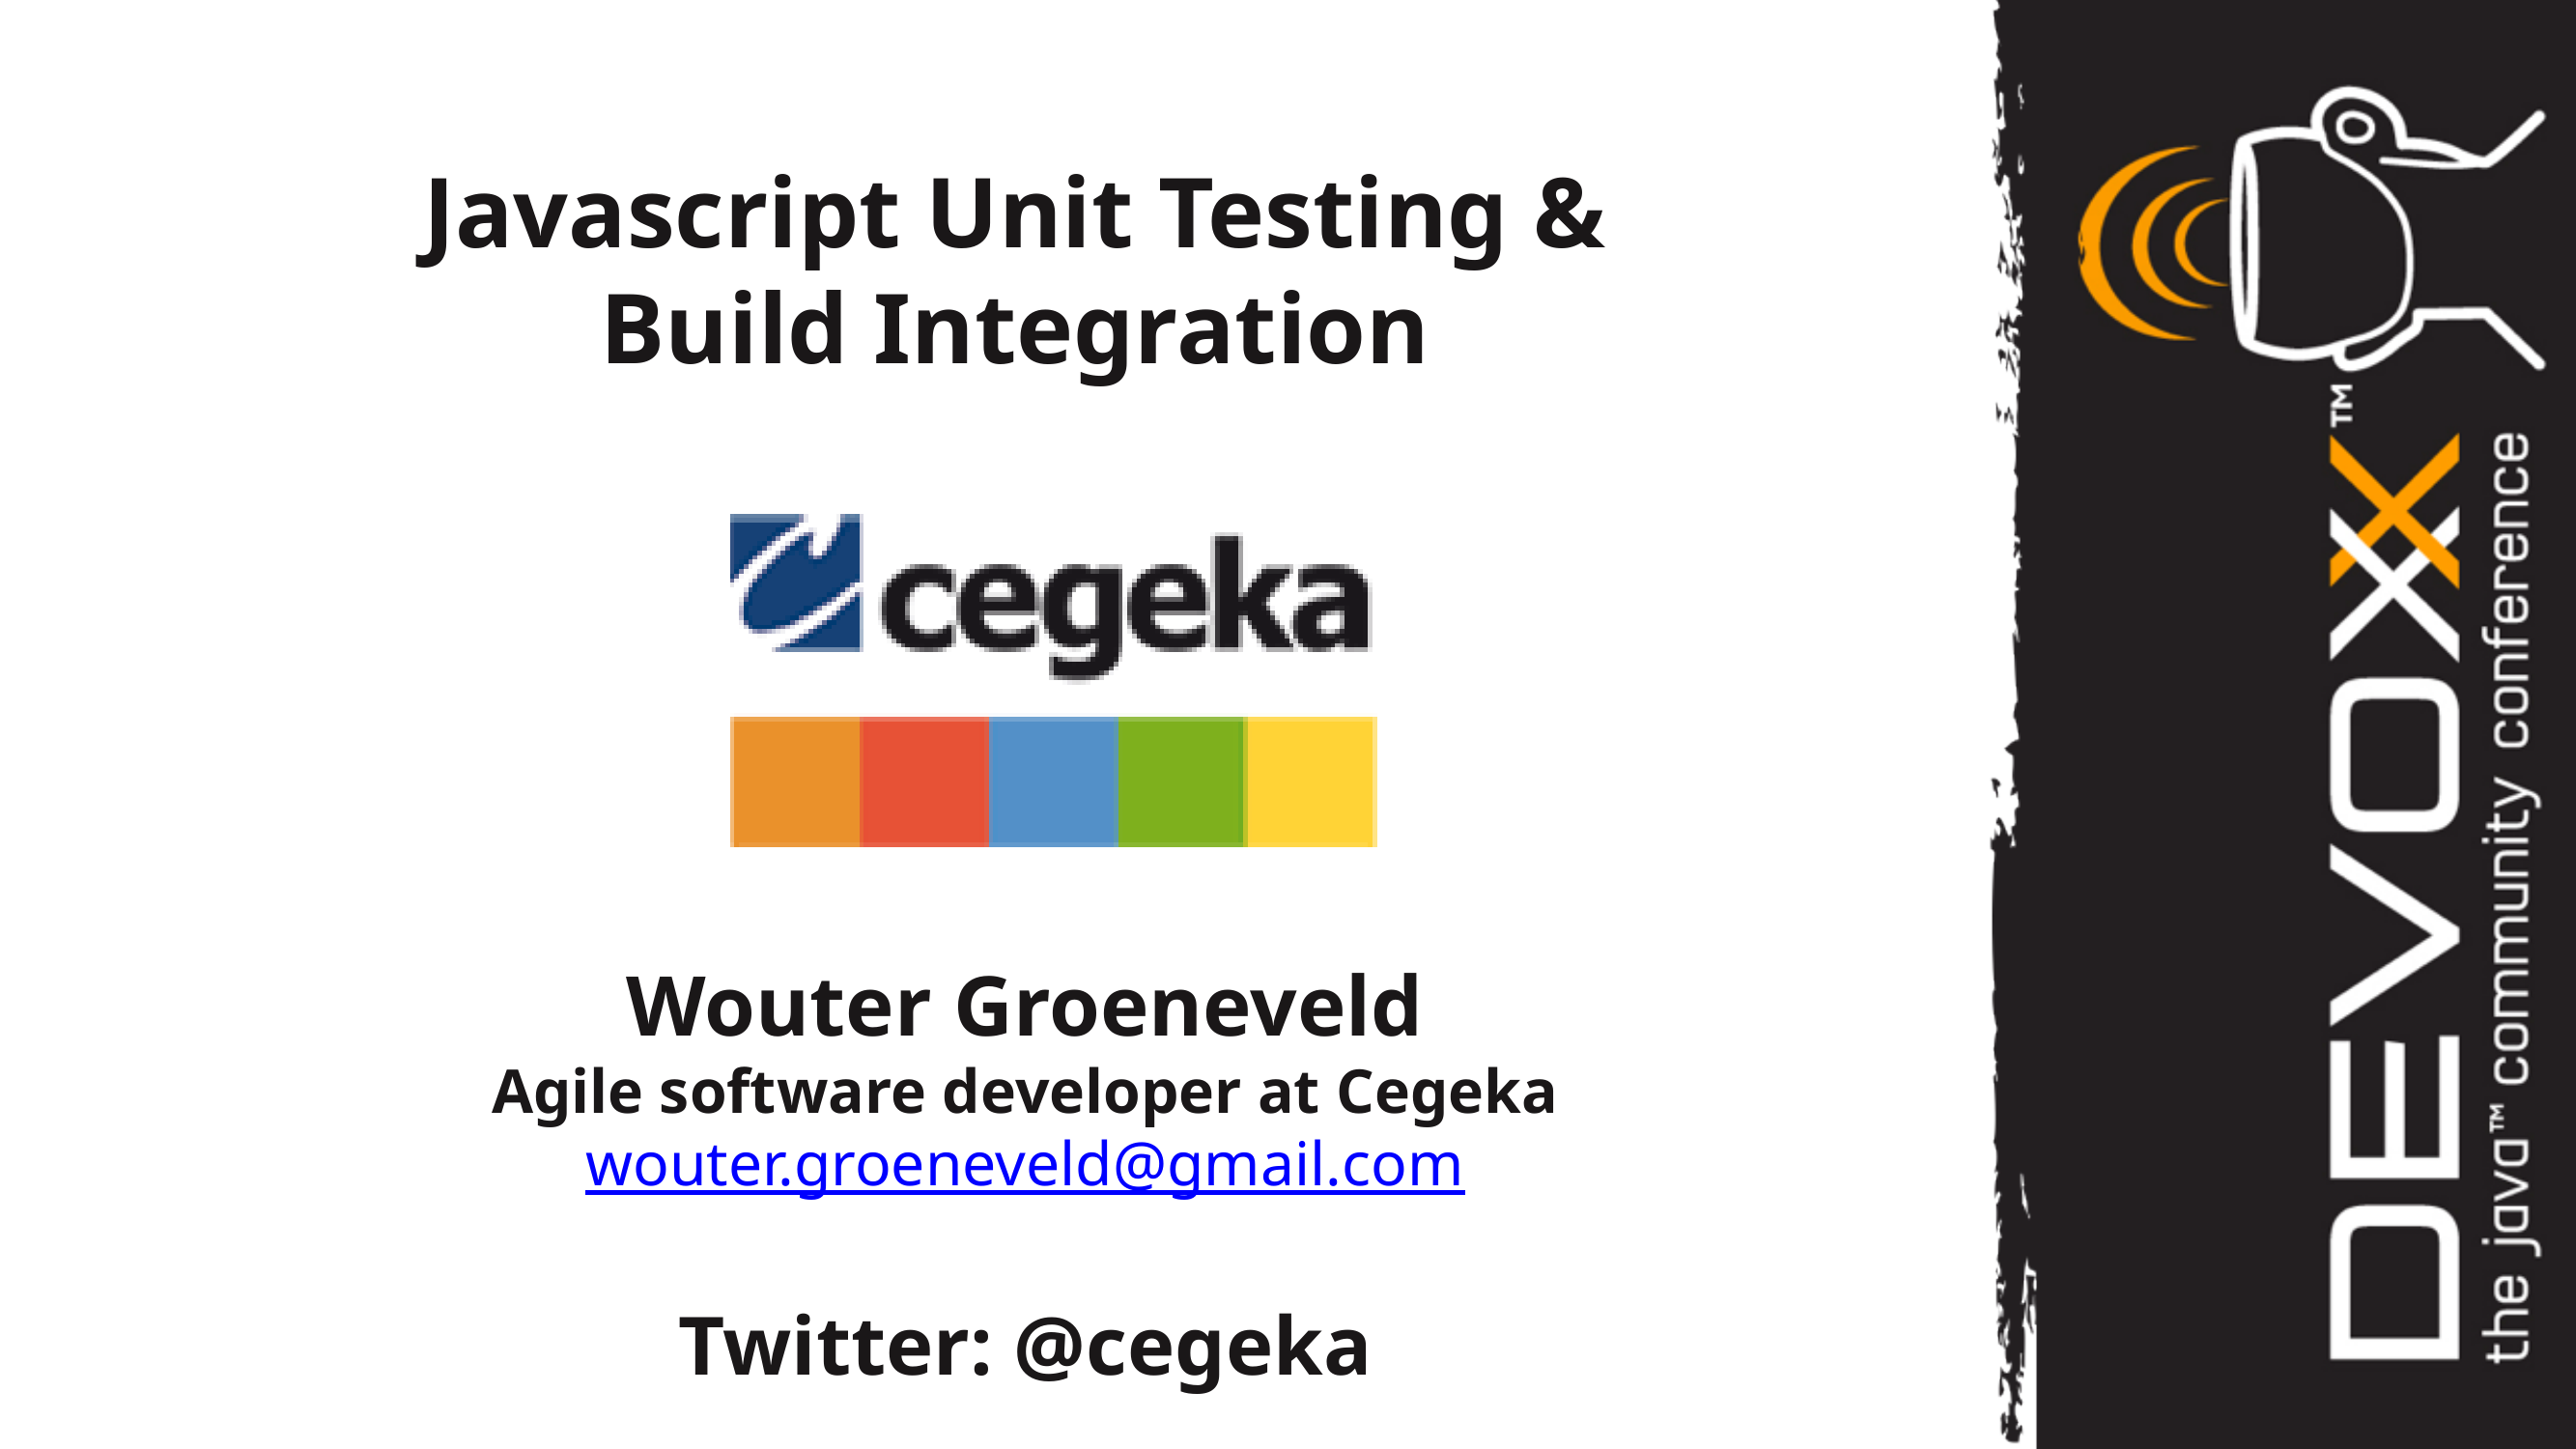

Javascript Unit Testing &
Build Integration
Wouter Groeneveld
Agile software developer at Cegeka
wouter.groeneveld@gmail.com
Twitter: @cegeka